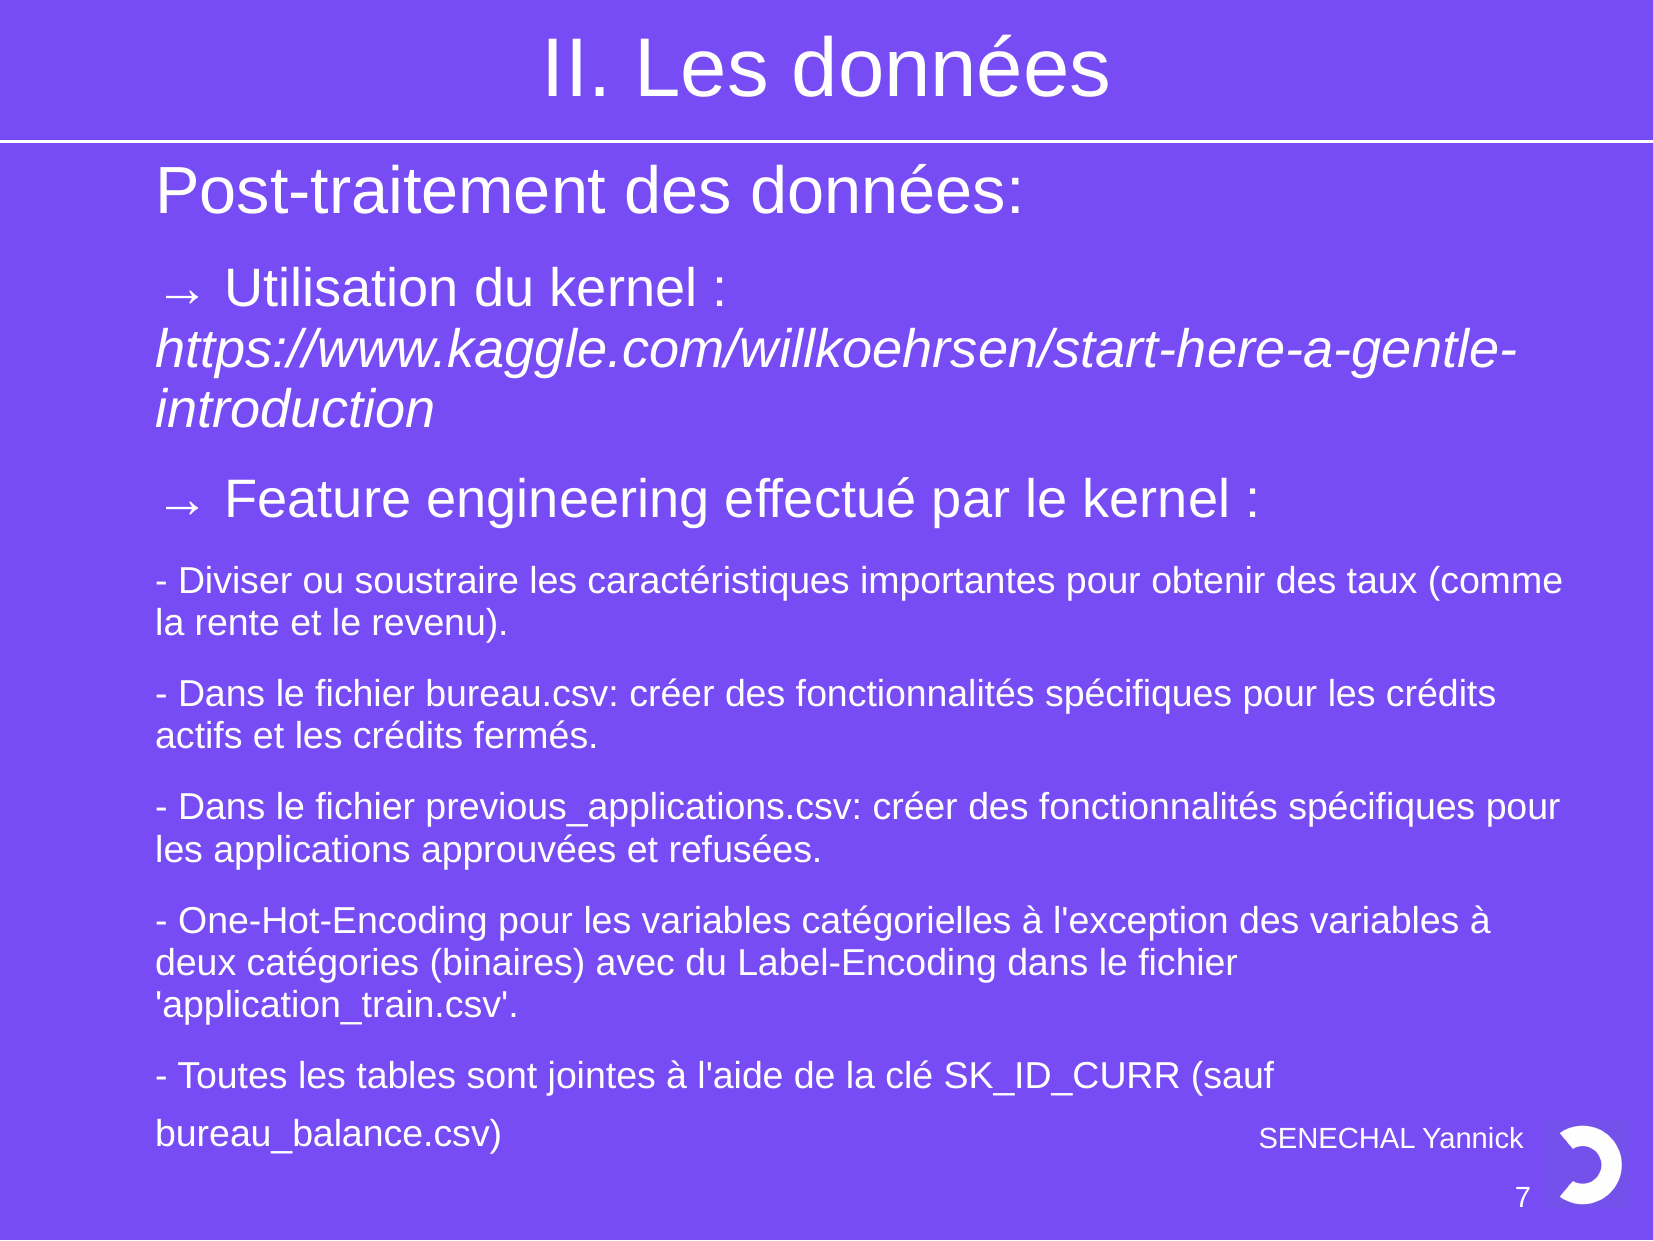

# II. Les données
Post-traitement des données:
→ Utilisation du kernel : https://www.kaggle.com/willkoehrsen/start-here-a-gentle-introduction
→ Feature engineering effectué par le kernel :
- Diviser ou soustraire les caractéristiques importantes pour obtenir des taux (comme la rente et le revenu).
- Dans le fichier bureau.csv: créer des fonctionnalités spécifiques pour les crédits actifs et les crédits fermés.
- Dans le fichier previous_applications.csv: créer des fonctionnalités spécifiques pour les applications approuvées et refusées.
- One-Hot-Encoding pour les variables catégorielles à l'exception des variables à deux catégories (binaires) avec du Label-Encoding dans le fichier 'application_train.csv'.
- Toutes les tables sont jointes à l'aide de la clé SK_ID_CURR (sauf bureau_balance.csv)
SENECHAL Yannick
7